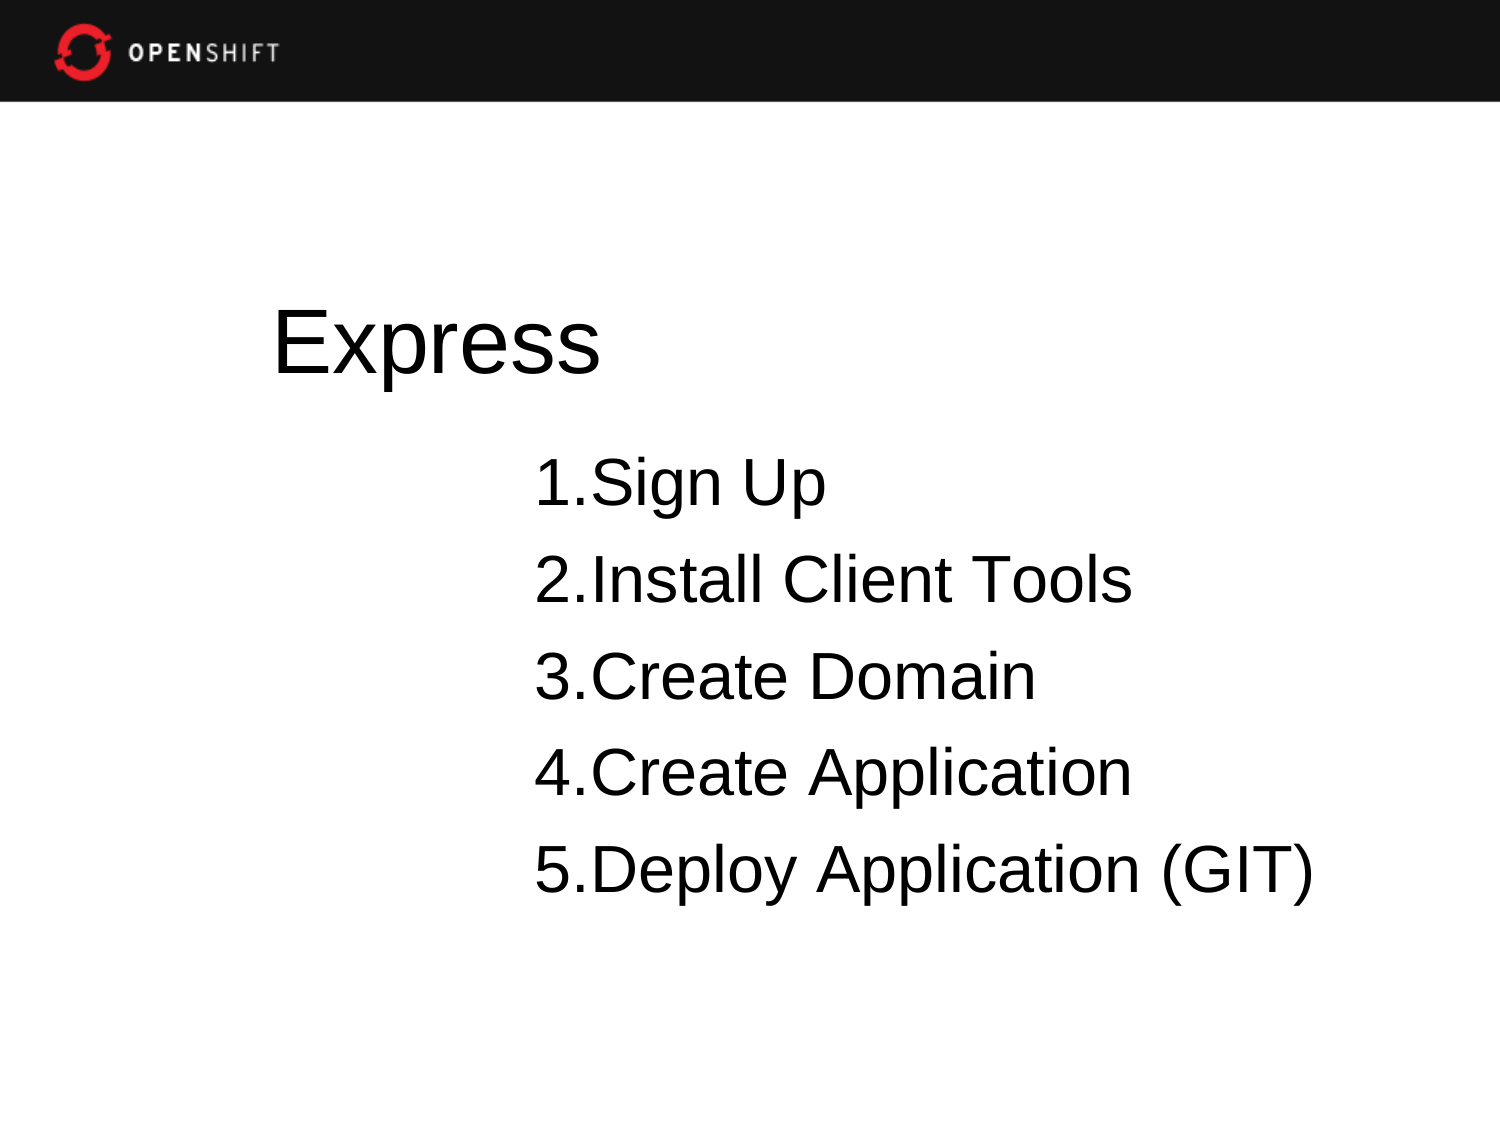

# Express
Sign Up
Install Client Tools
Create Domain
Create Application
Deploy Application (GIT)